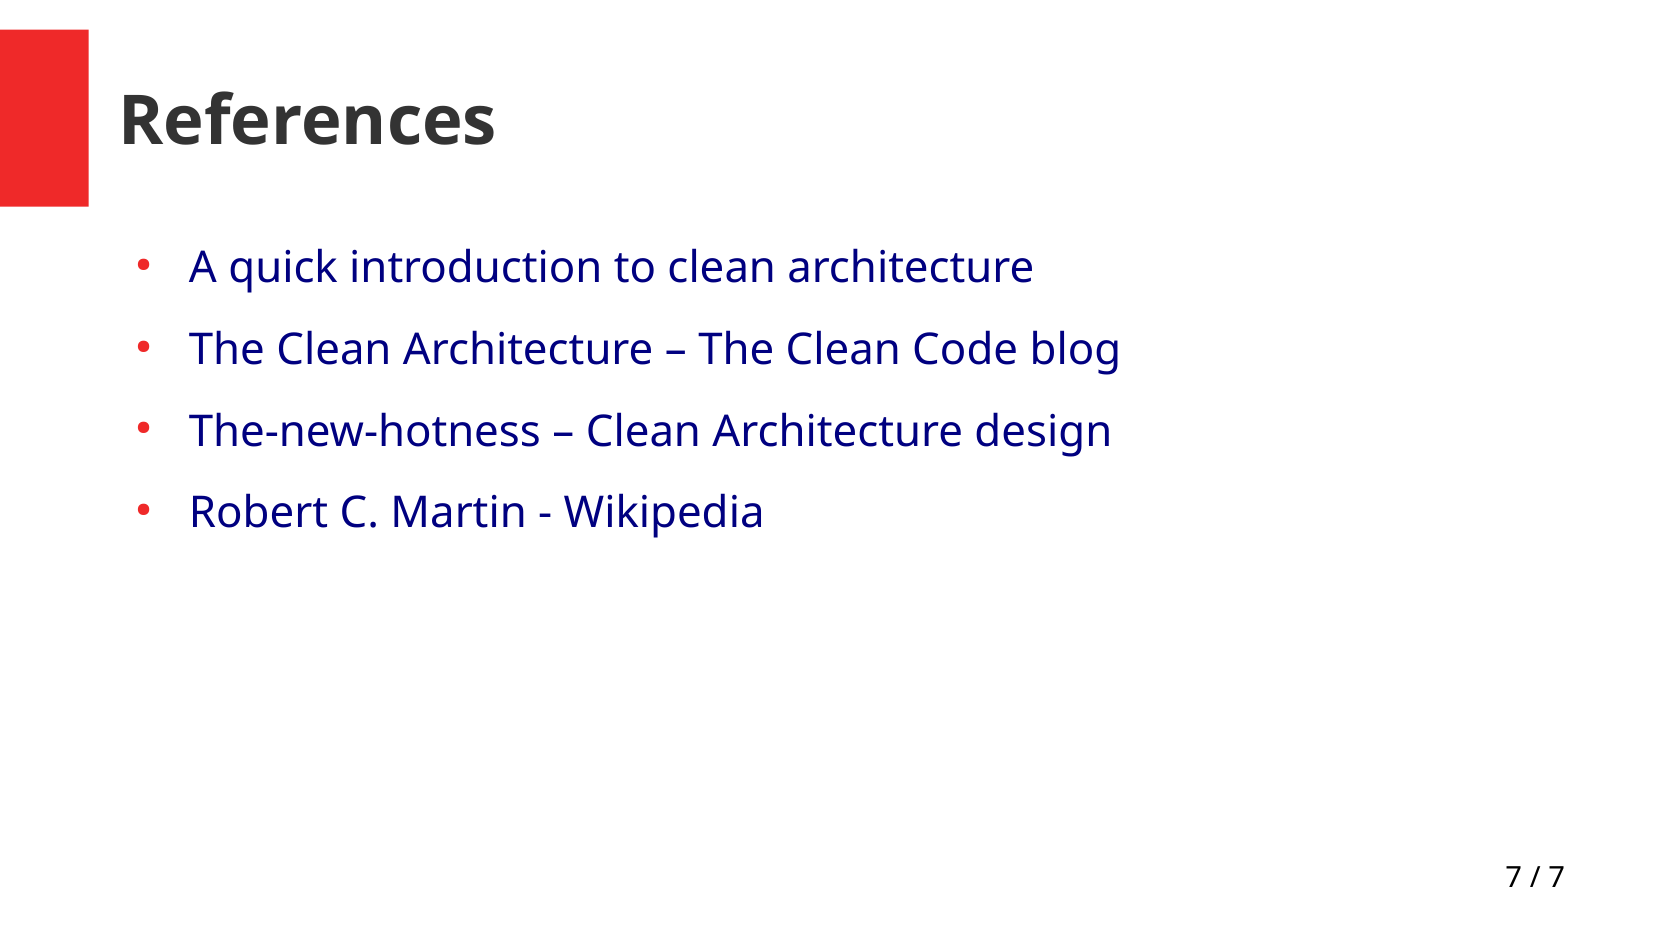

# References
A quick introduction to clean architecture
The Clean Architecture – The Clean Code blog
The-new-hotness – Clean Architecture design
Robert C. Martin - Wikipedia
7